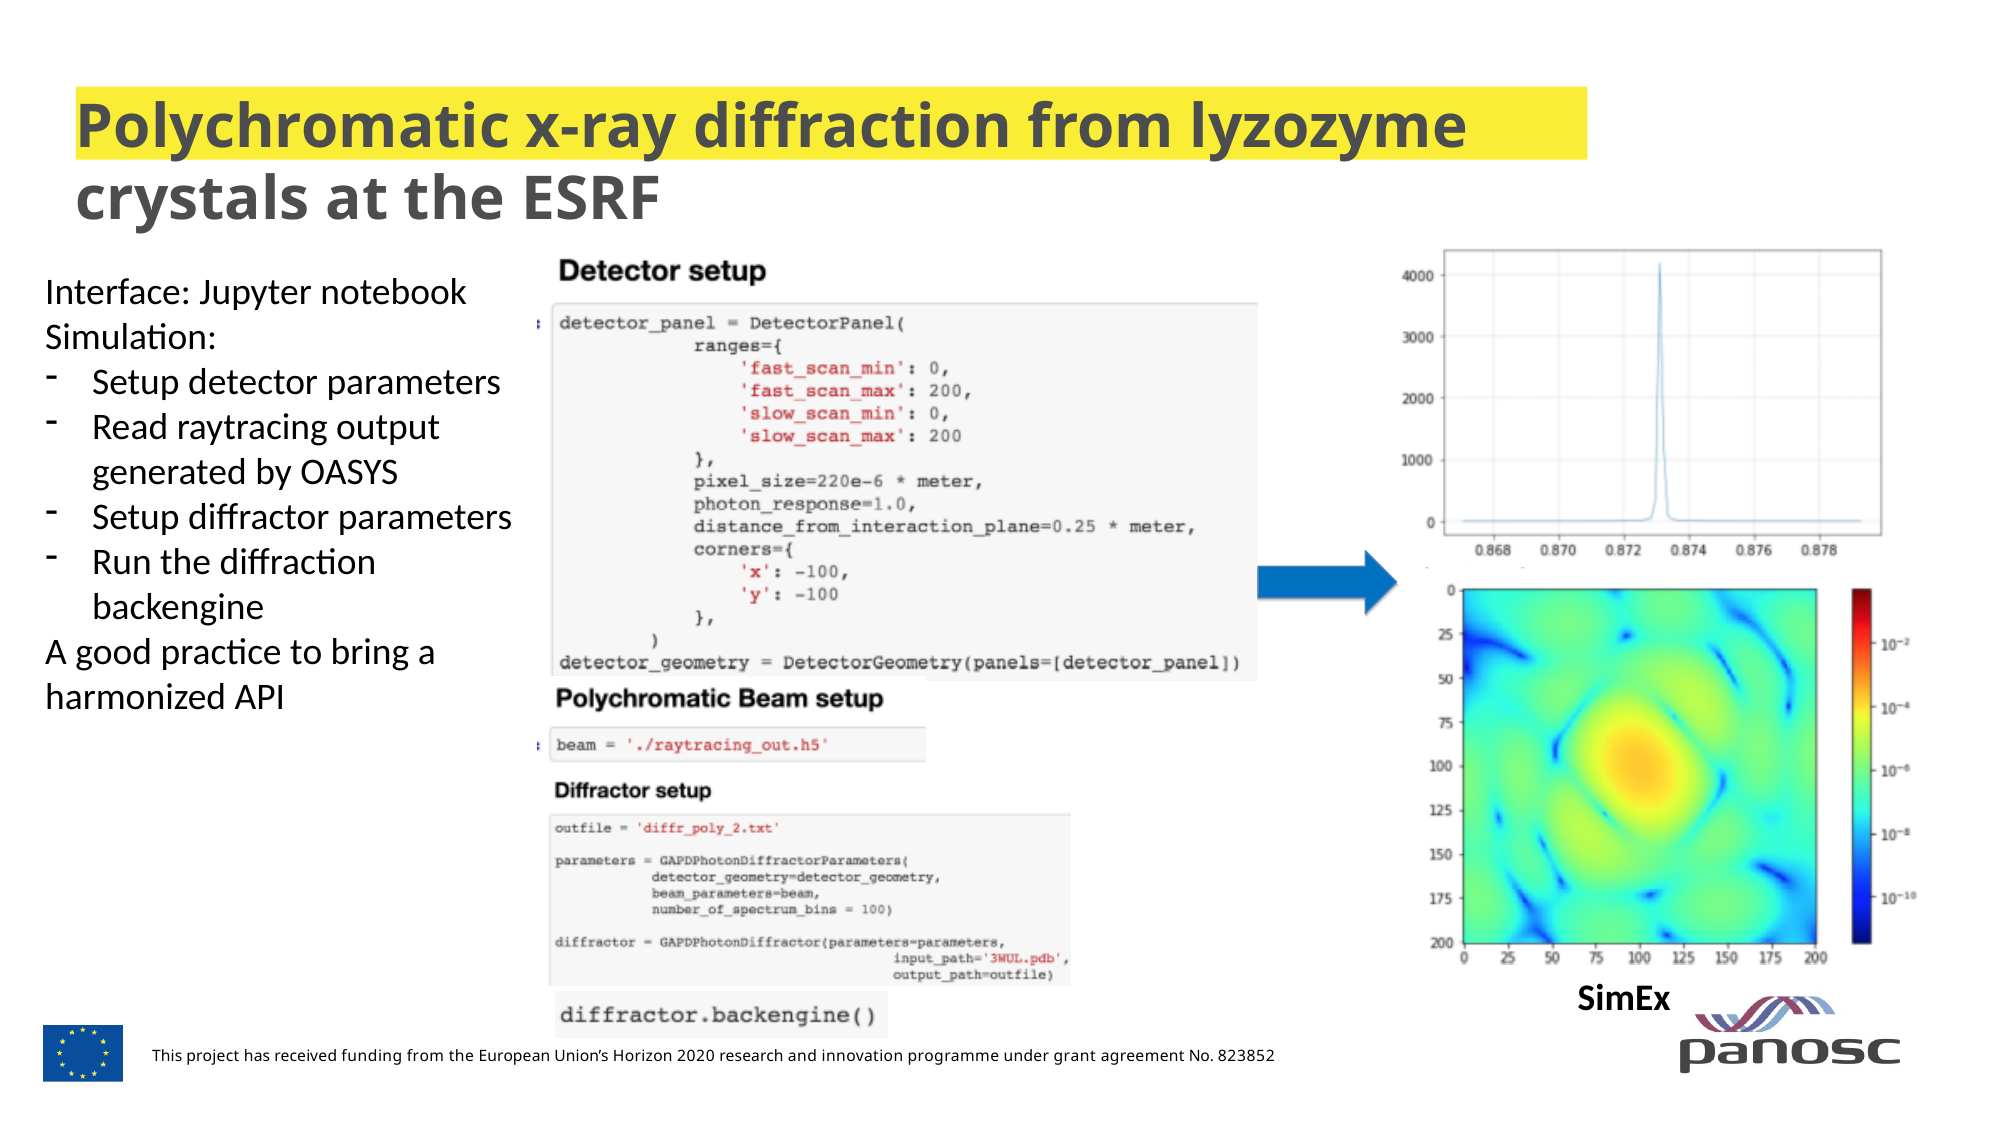

Polychromatic x-ray diffraction from lyzozyme crystals at the ESRF
Interface: Jupyter notebook
Simulation:
Setup detector parameters
Read raytracing output generated by OASYS
Setup diffractor parameters
Run the diffraction backengine
A good practice to bring a harmonized API
SimEx